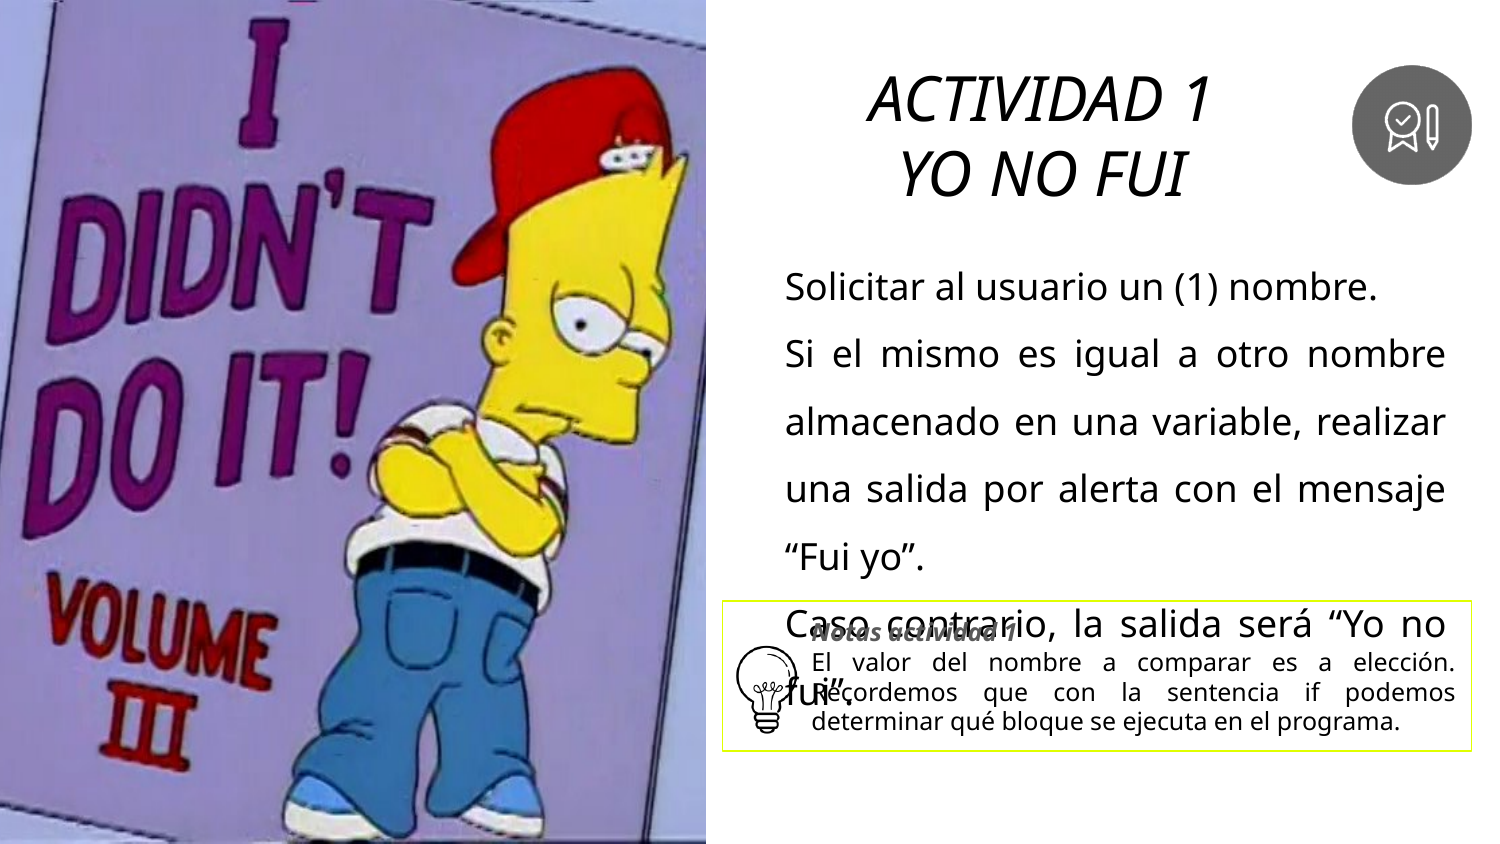

ACTIVIDAD 1
YO NO FUI
Solicitar al usuario un (1) nombre.
Si el mismo es igual a otro nombre almacenado en una variable, realizar una salida por alerta con el mensaje “Fui yo”.
Caso contrario, la salida será “Yo no fui”.
Notas actividad 1
El valor del nombre a comparar es a elección. Recordemos que con la sentencia if podemos determinar qué bloque se ejecuta en el programa.